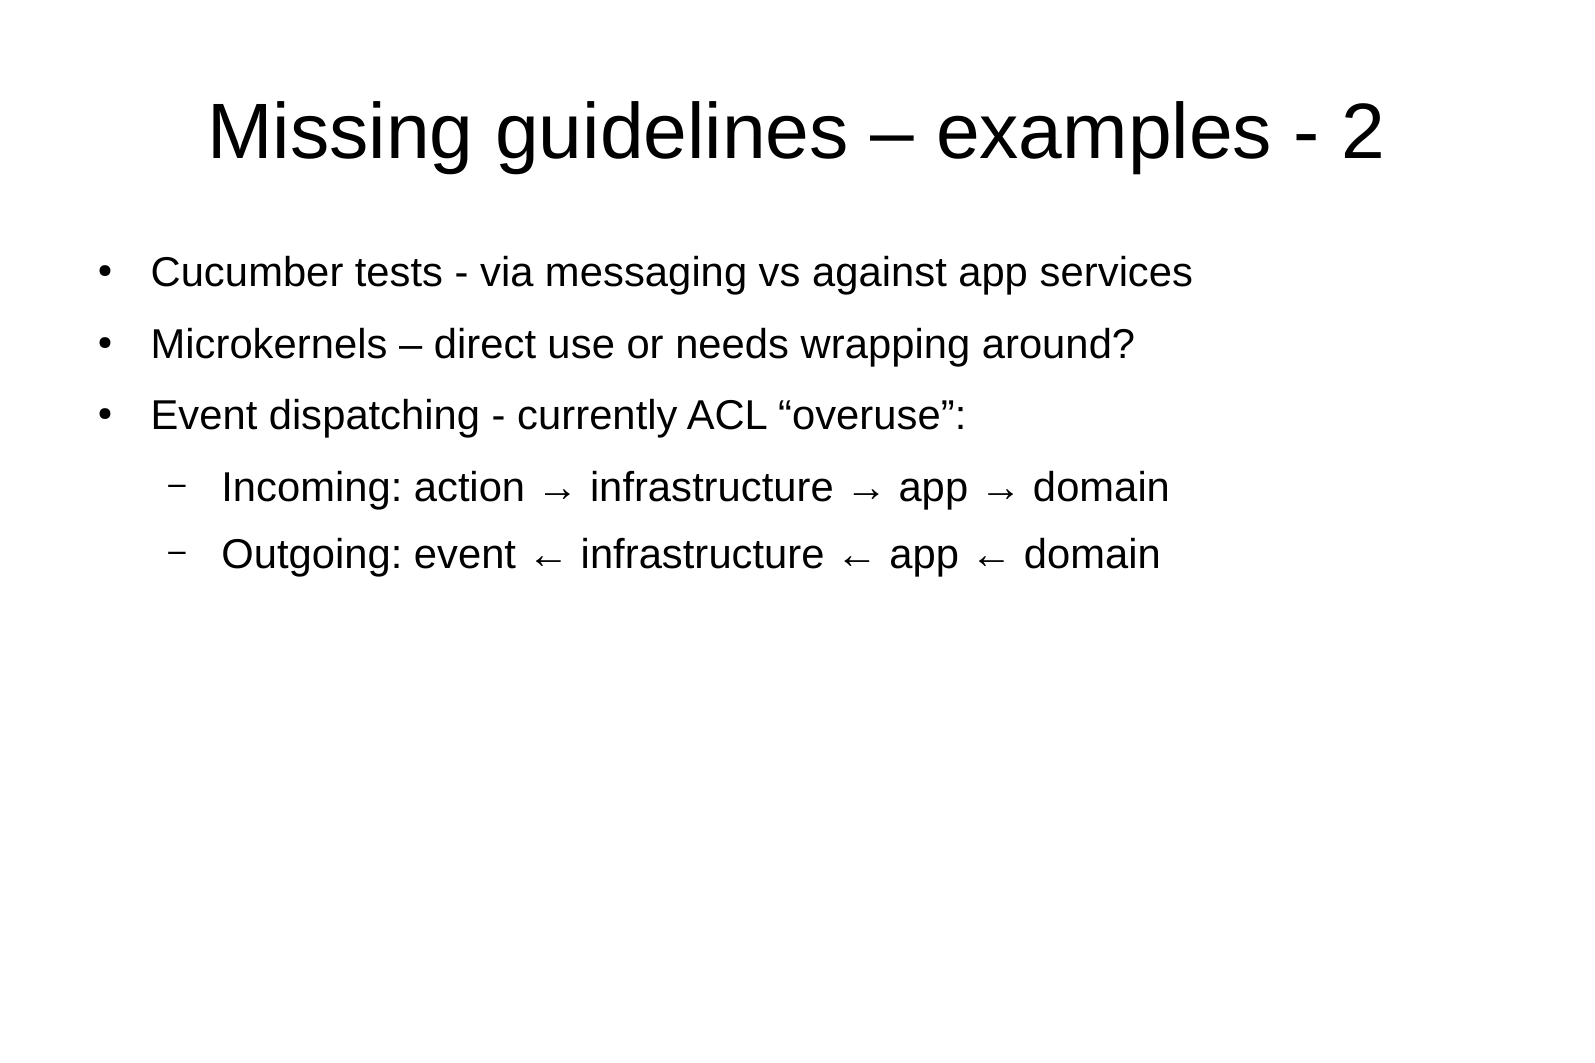

# Missing guidelines – examples - 2
Cucumber tests - via messaging vs against app services
Microkernels – direct use or needs wrapping around?
Event dispatching - currently ACL “overuse”:
Incoming: action → infrastructure → app → domain
Outgoing: event ← infrastructure ← app ← domain